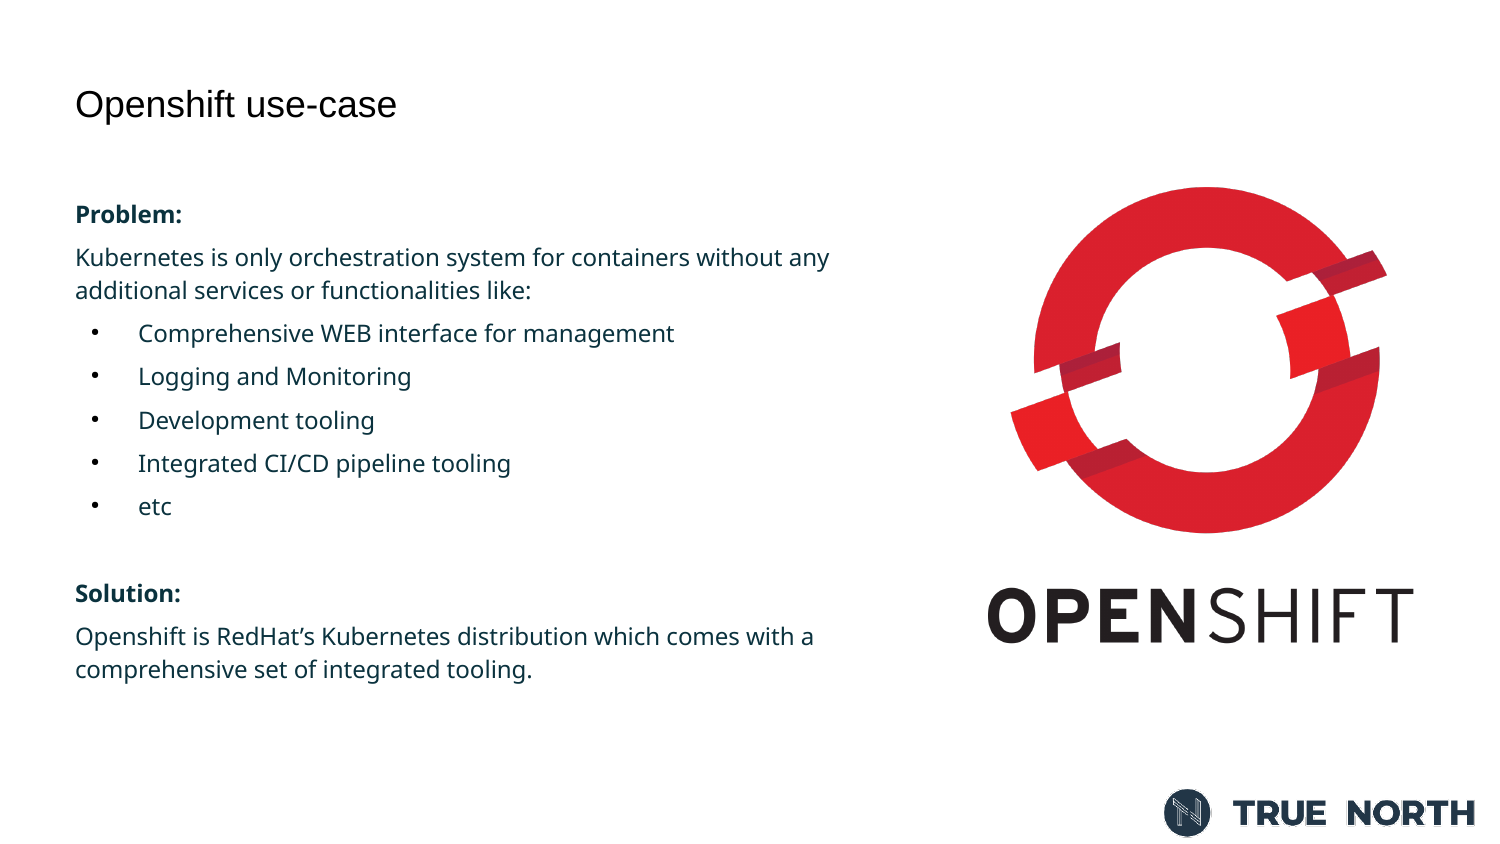

# Openshift use-case
Problem:
Kubernetes is only orchestration system for containers without any additional services or functionalities like:
Comprehensive WEB interface for management
Logging and Monitoring
Development tooling
Integrated CI/CD pipeline tooling
etc
Solution:
Openshift is RedHat’s Kubernetes distribution which comes with a comprehensive set of integrated tooling.